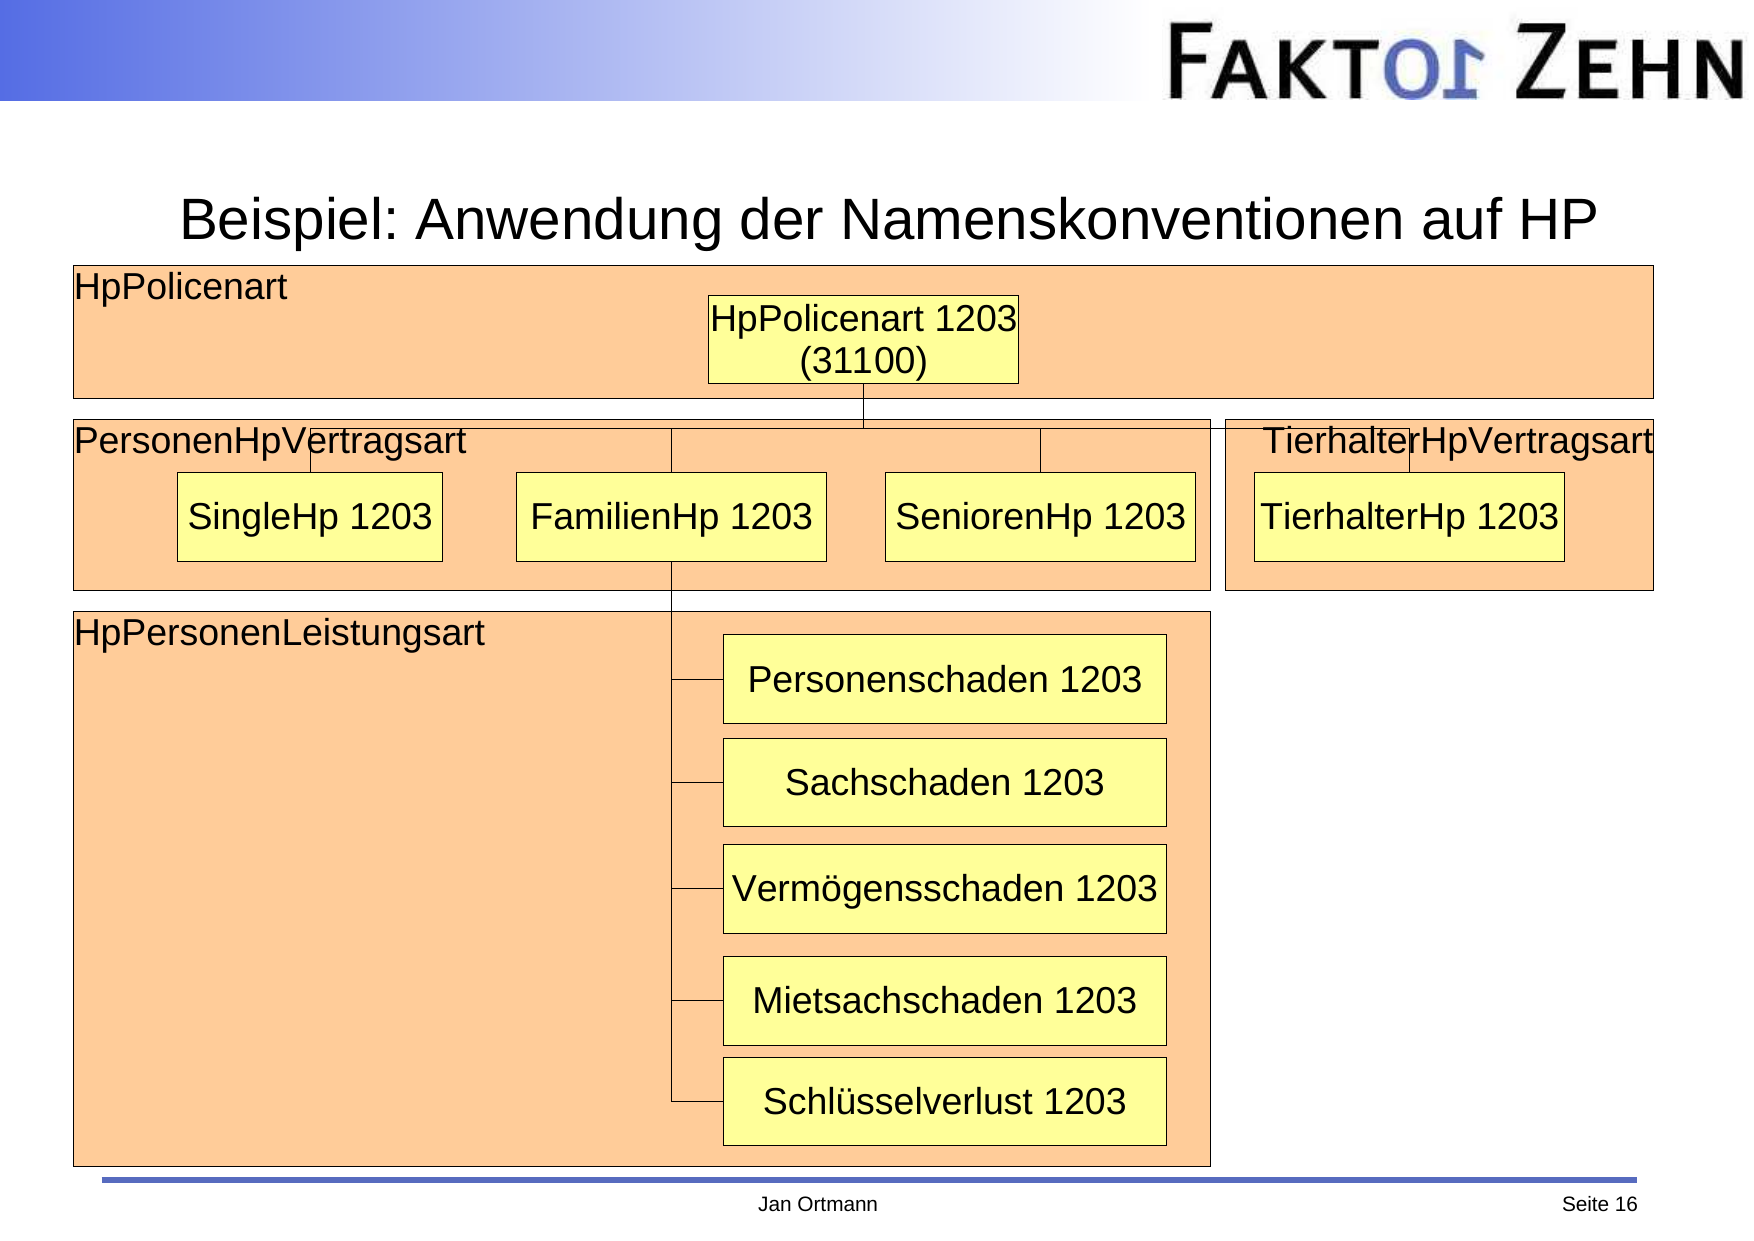

# Beispiel: Anwendung der Namenskonventionen auf HP
HpPolicenart
HpPolicenart 1203
(31100)
PersonenHpVertragsart
TierhalterHpVertragsart
SingleHp 1203
FamilienHp 1203
SeniorenHp 1203
TierhalterHp 1203
HpPersonenLeistungsart
Personenschaden 1203
Sachschaden 1203
Vermögensschaden 1203
Mietsachschaden 1203
Schlüsselverlust 1203